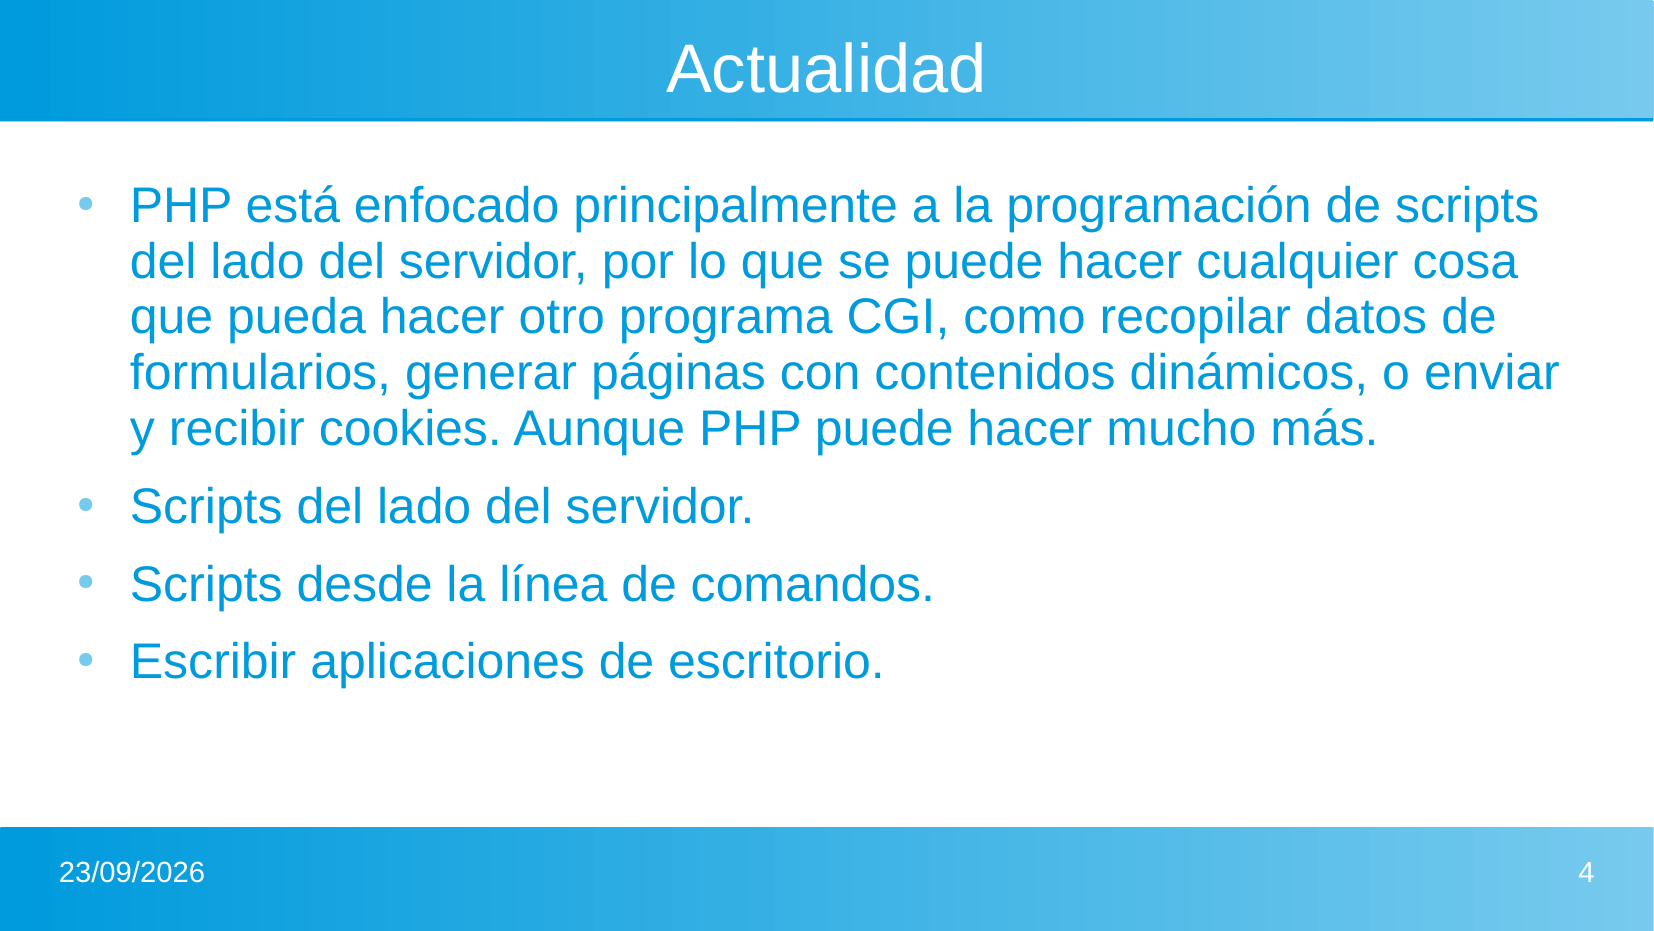

# Actualidad
PHP está enfocado principalmente a la programación de scripts del lado del servidor, por lo que se puede hacer cualquier cosa que pueda hacer otro programa CGI, como recopilar datos de formularios, generar páginas con contenidos dinámicos, o enviar y recibir cookies. Aunque PHP puede hacer mucho más.
Scripts del lado del servidor.
Scripts desde la línea de comandos.
Escribir aplicaciones de escritorio.
4